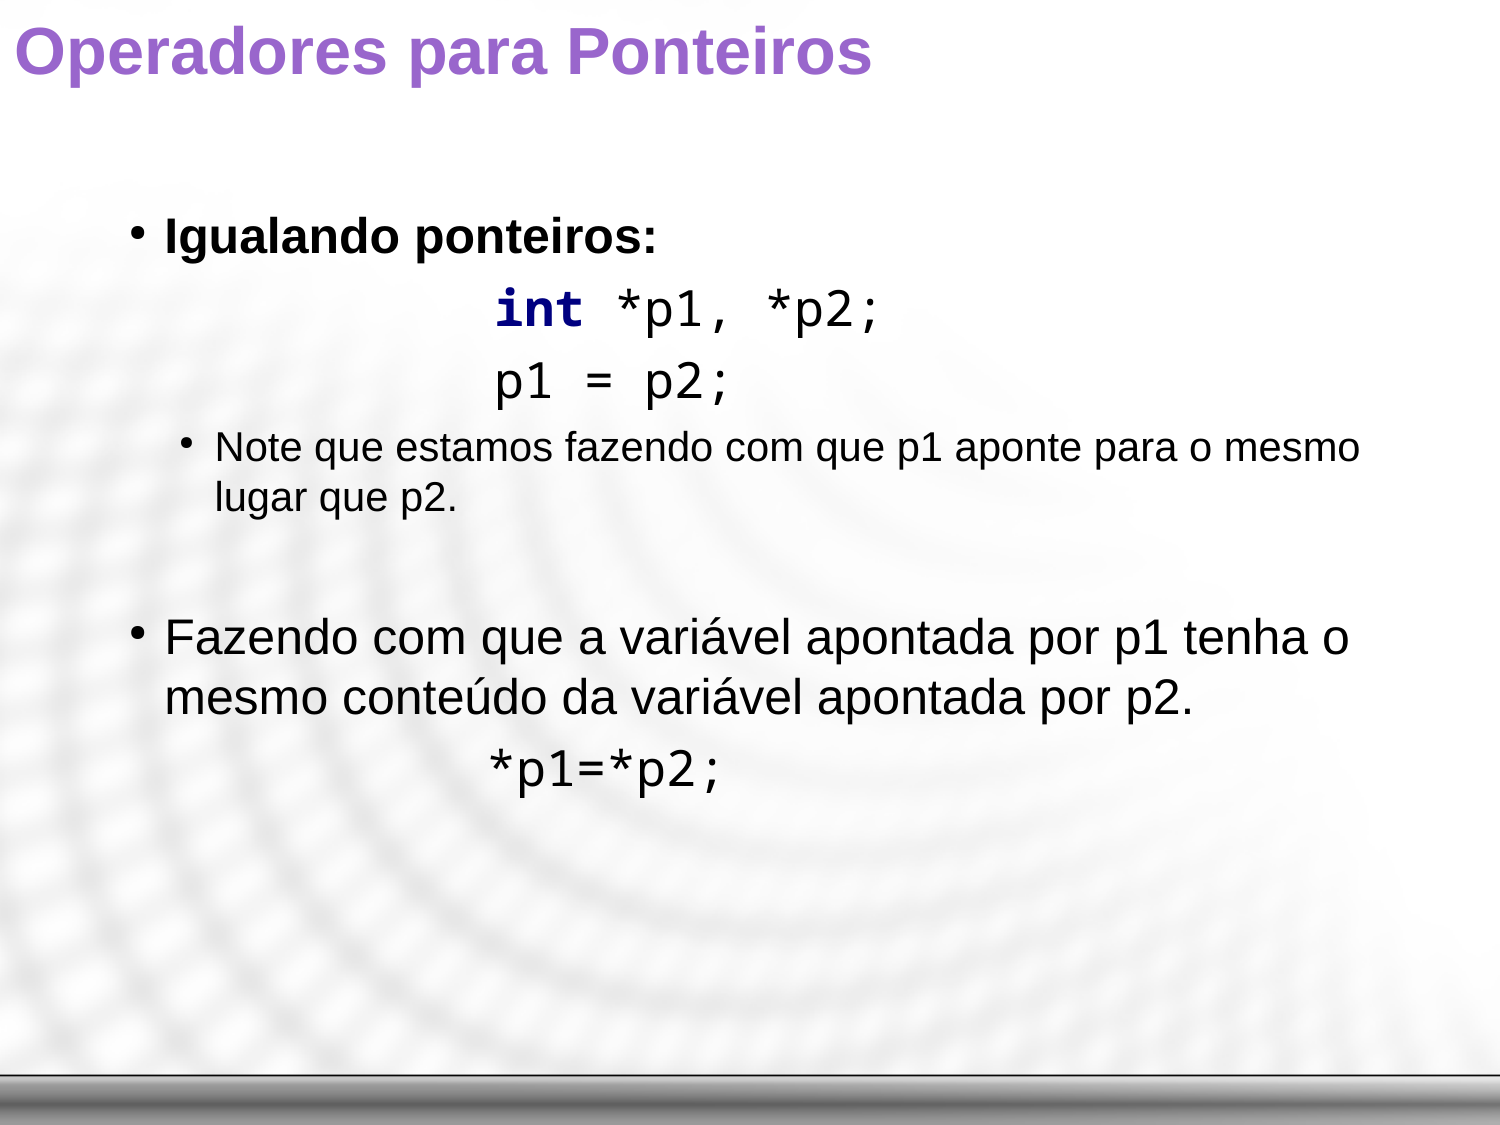

# Operadores para Ponteiros
Igualando ponteiros:
 int *p1, *p2;
 p1 = p2;
Note que estamos fazendo com que p1 aponte para o mesmo lugar que p2.
Fazendo com que a variável apontada por p1 tenha o mesmo conteúdo da variável apontada por p2.
 *p1=*p2;